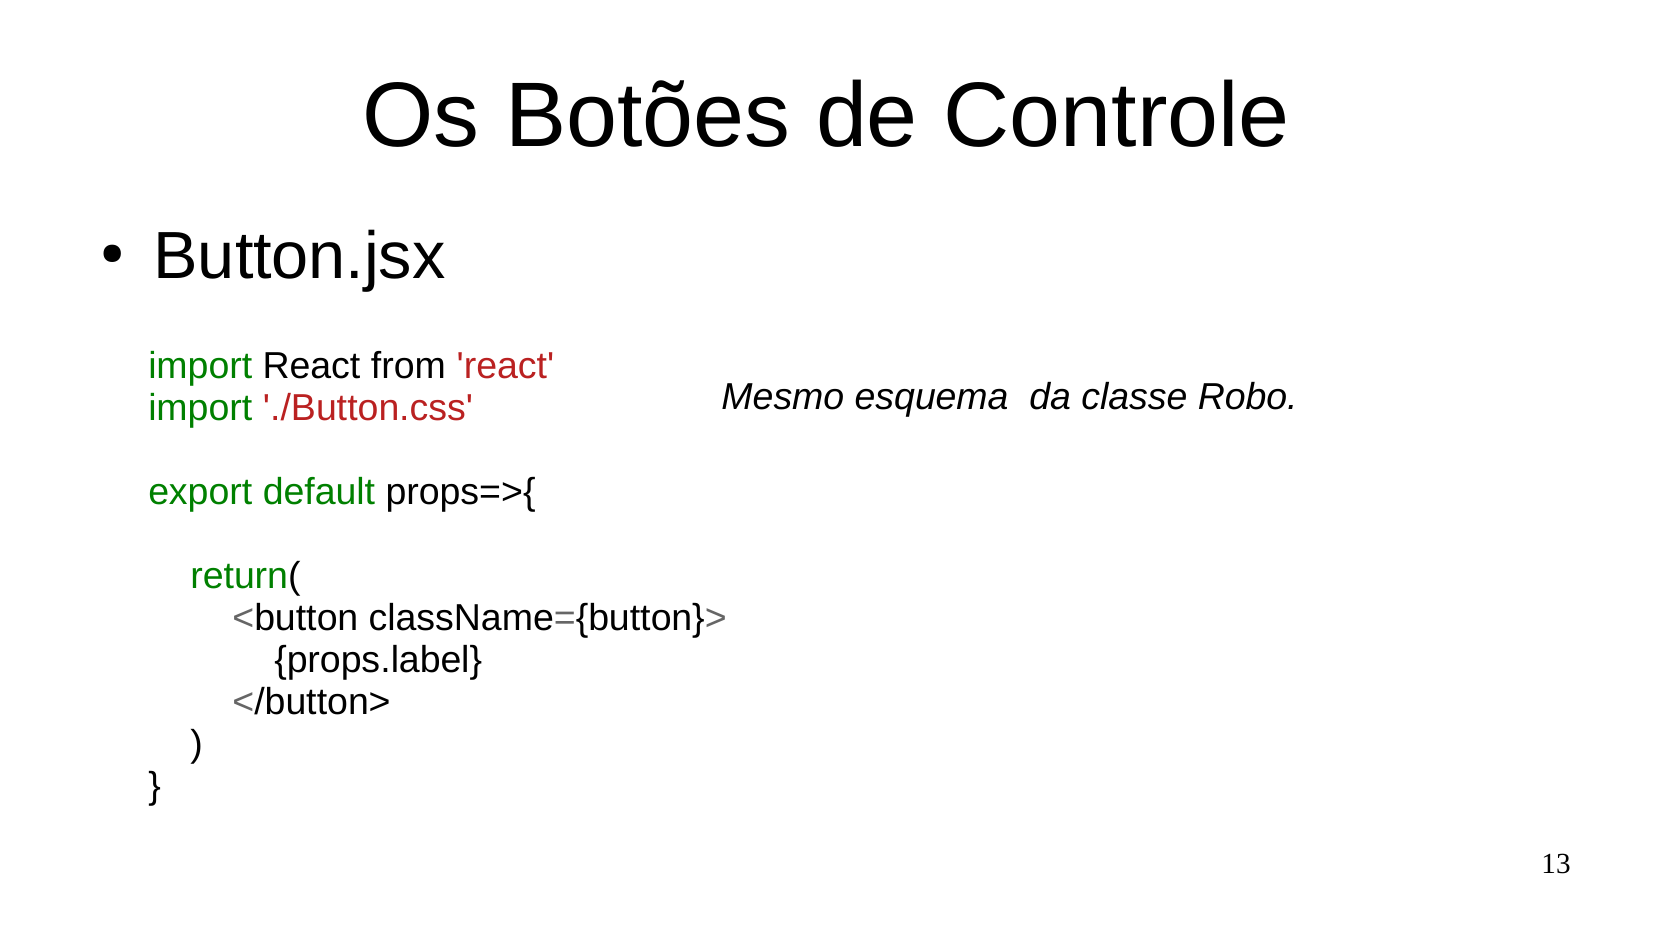

# Os Botões de Controle
Button.jsx
import React from 'react'
import './Button.css'
export default props=>{
 return(
 <button className={button}>
 {props.label}
 </button>
 )
}
Mesmo esquema da classe Robo.
13